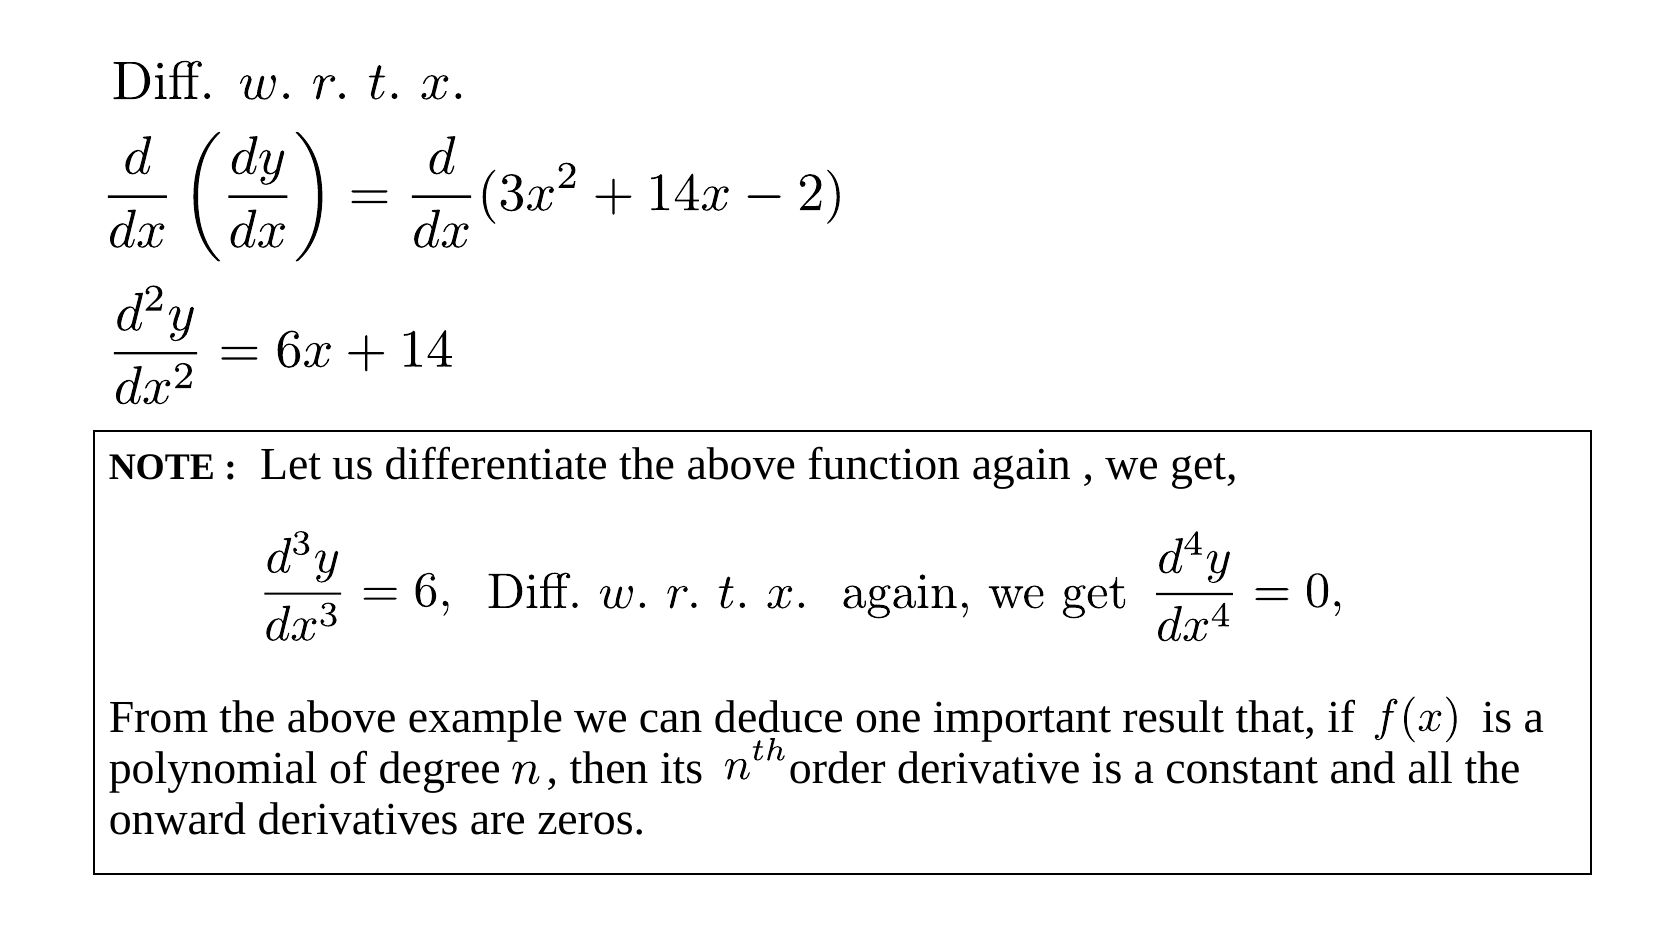

#
| NOTE : Let us differentiate the above function again , we get, From the above example we can deduce one important result that, if is a polynomial of degree , then its order derivative is a constant and all the onward derivatives are zeros. |
| --- |